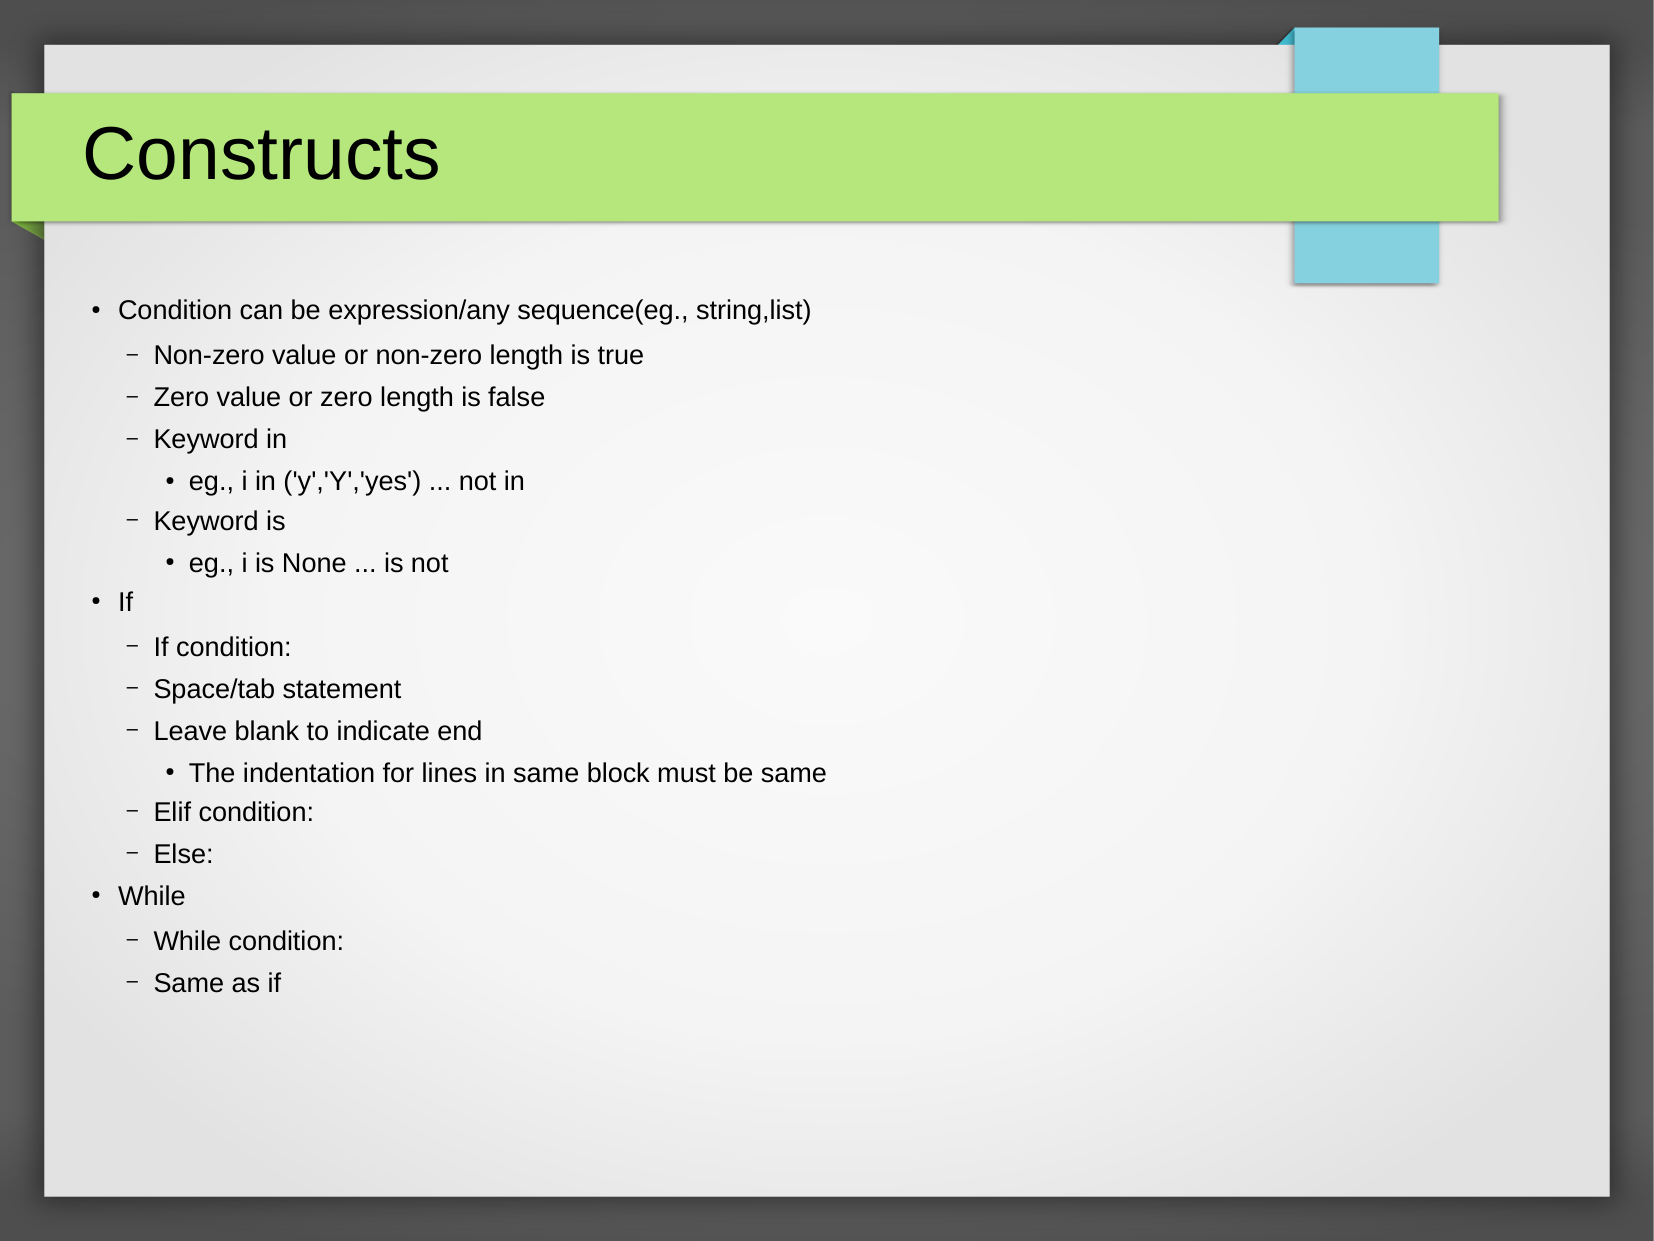

# Constructs
Condition can be expression/any sequence(eg., string,list)
Non-zero value or non-zero length is true
Zero value or zero length is false
Keyword in
eg., i in ('y','Y','yes') ... not in
Keyword is
eg., i is None ... is not
If
If condition:
Space/tab statement
Leave blank to indicate end
The indentation for lines in same block must be same
Elif condition:
Else:
While
While condition:
Same as if